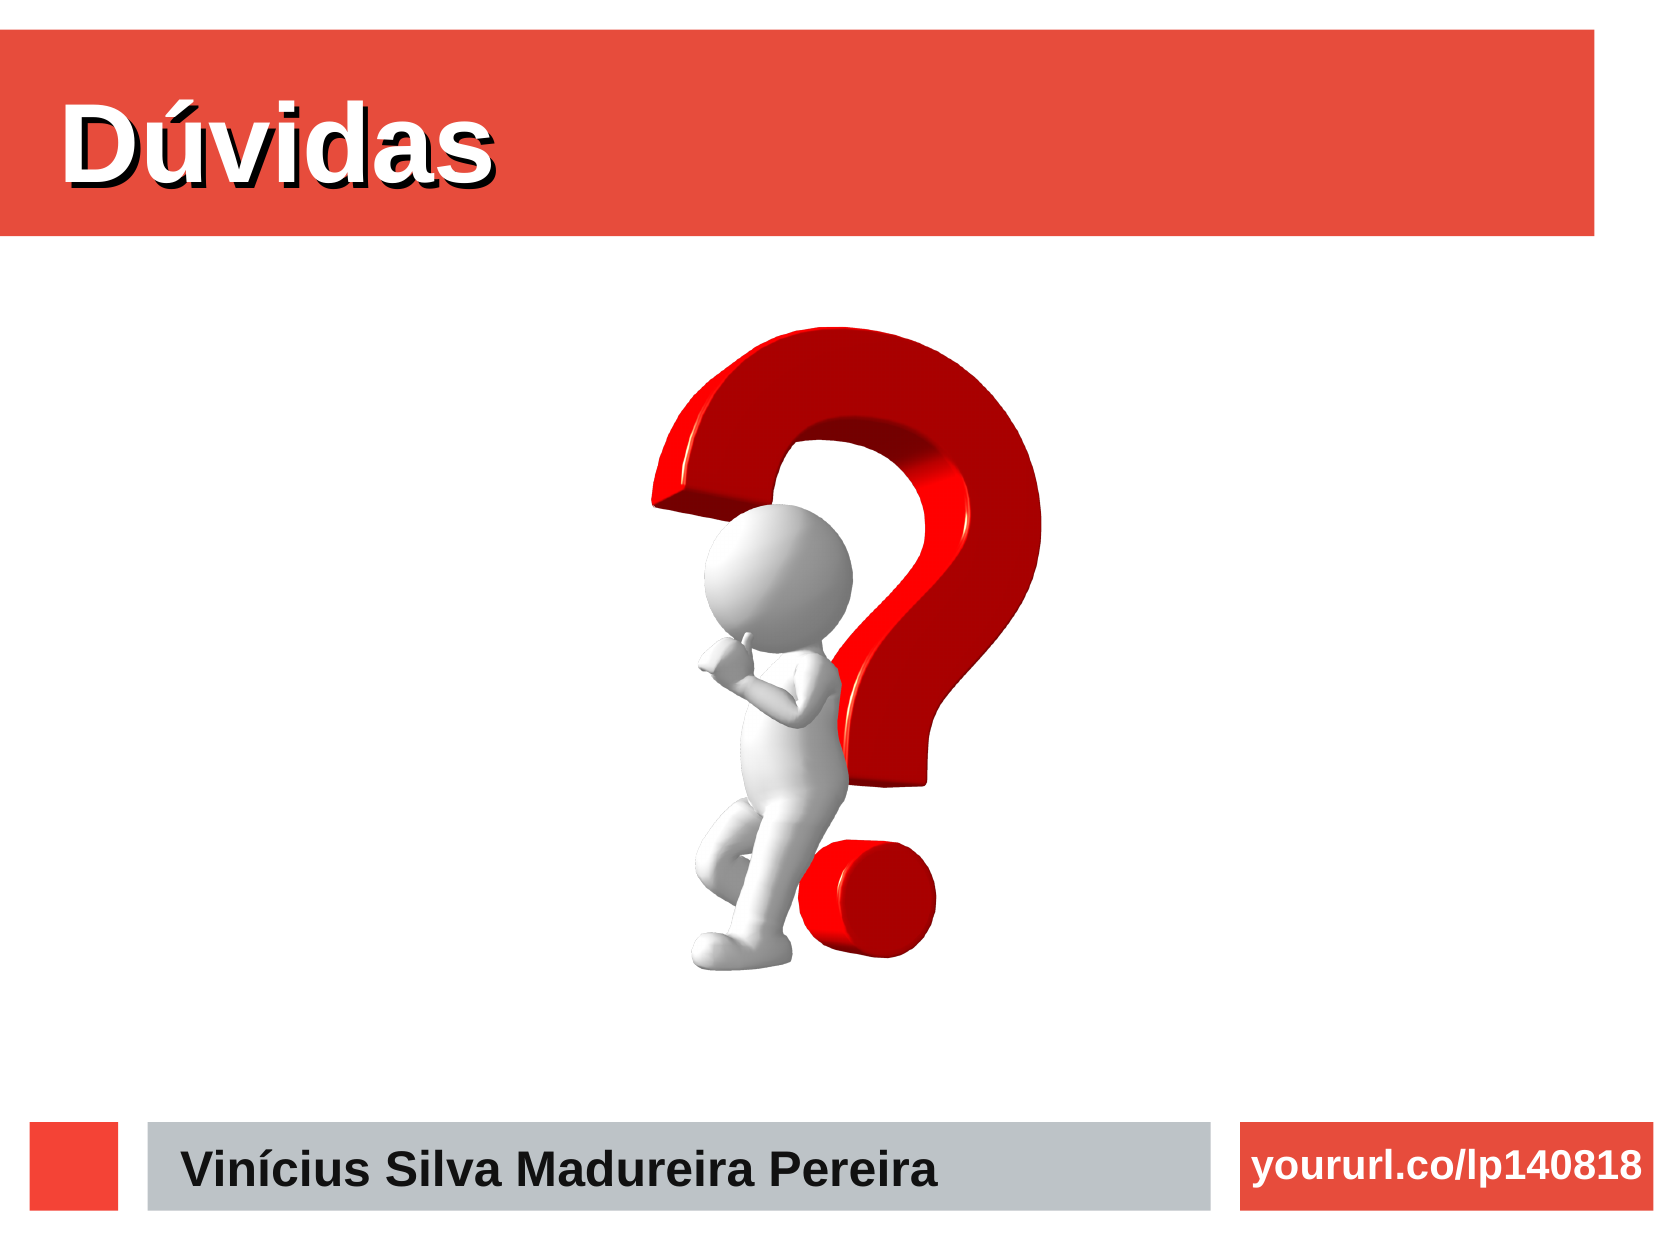

# Dúvidas
Vinícius Silva Madureira Pereira
yoururl.co/lp140818